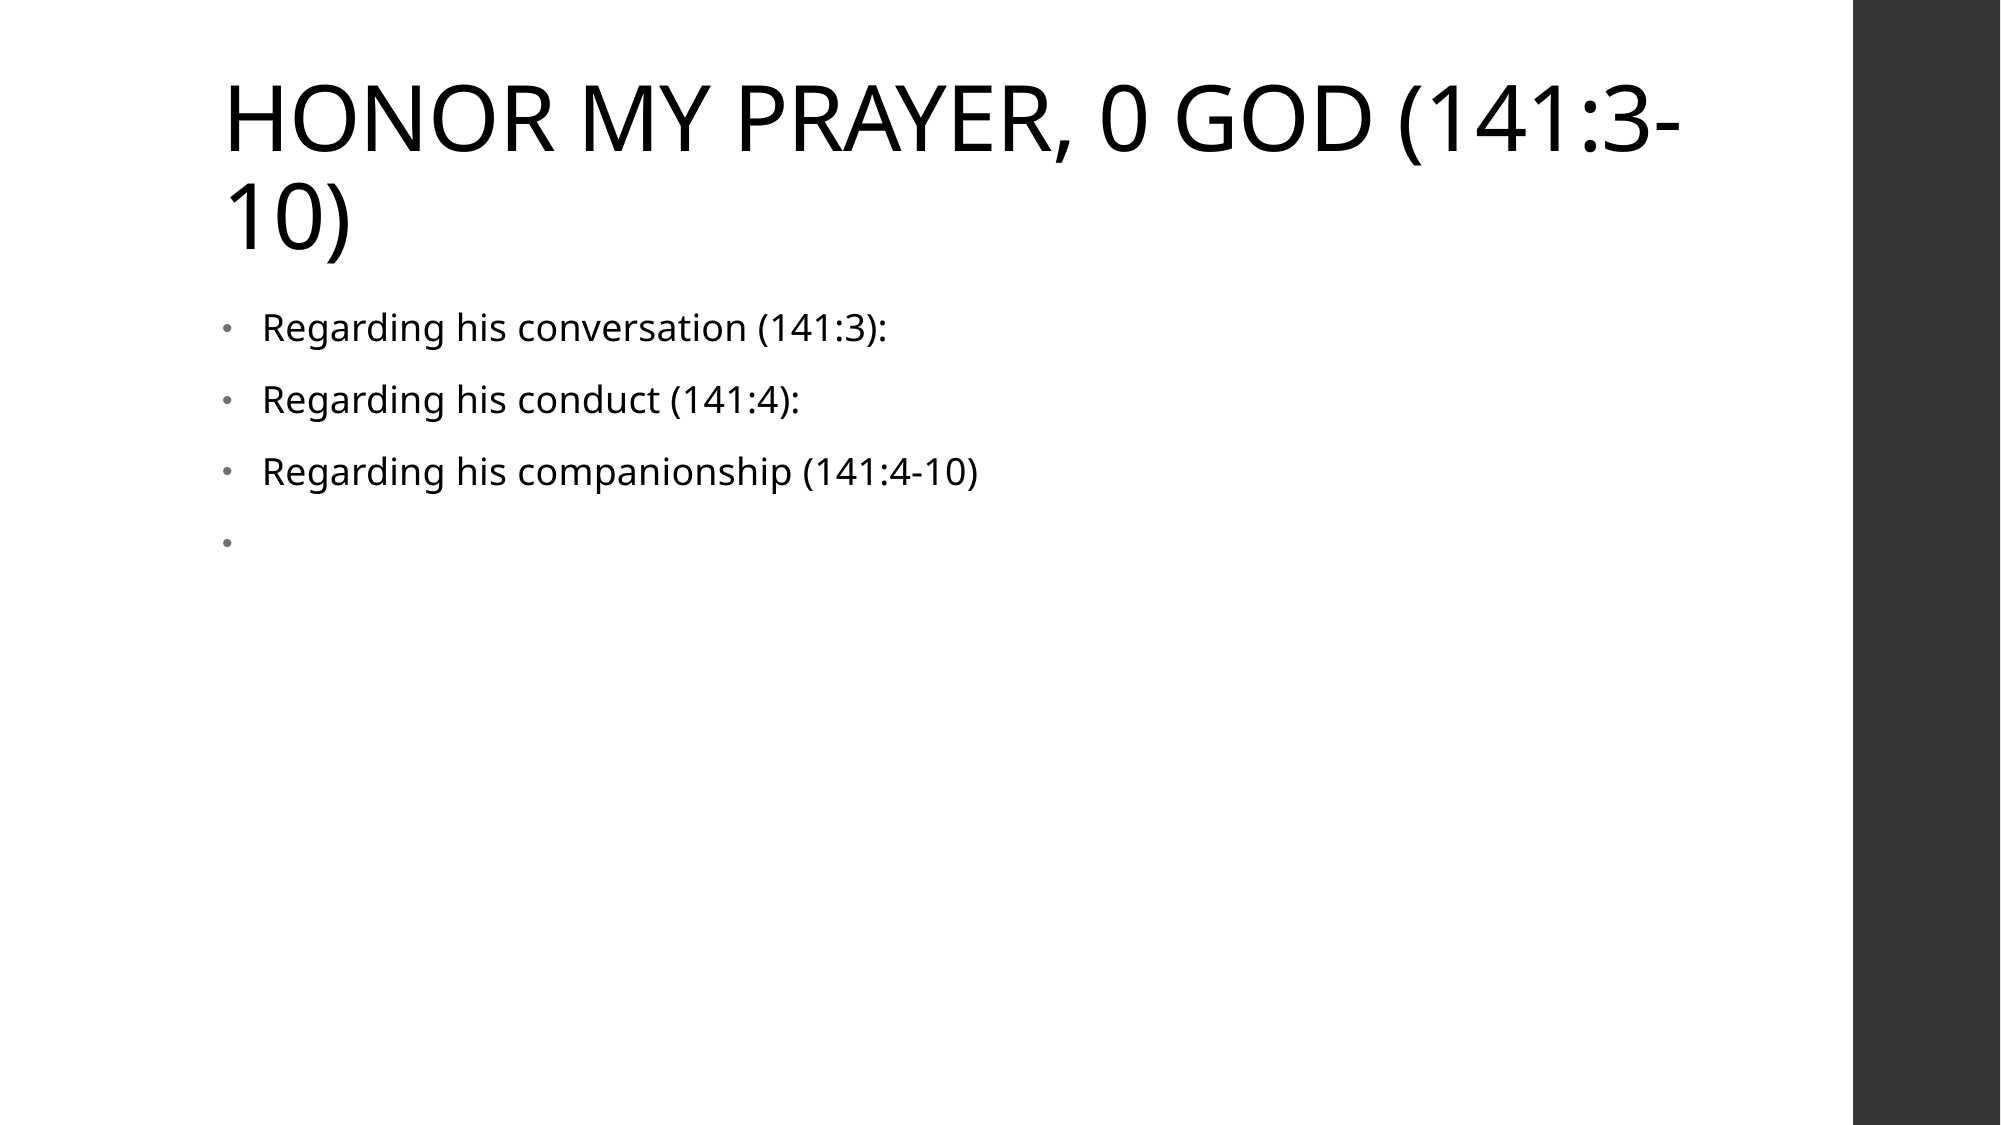

# HONOR MY PRAYER, 0 GOD (141:3-10)
 Regarding his conversation (141:3):
 Regarding his conduct (141:4):
 Regarding his companionship (141:4-10)